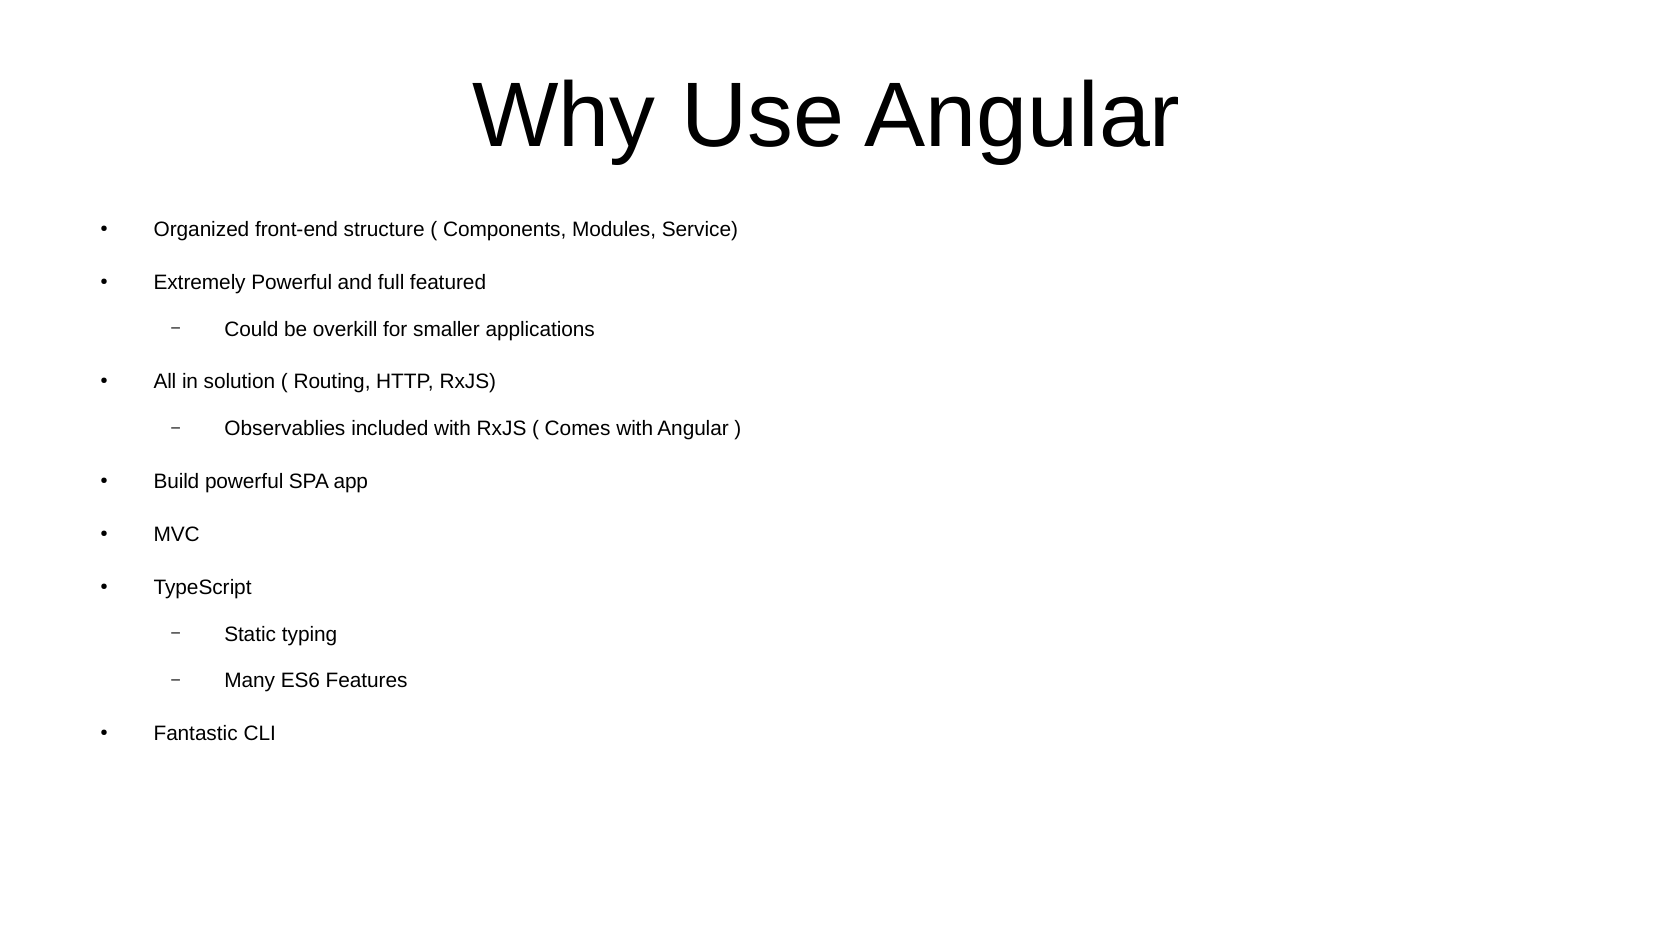

# Why Use Angular
Organized front-end structure ( Components, Modules, Service)
Extremely Powerful and full featured
Could be overkill for smaller applications
All in solution ( Routing, HTTP, RxJS)
Observablies included with RxJS ( Comes with Angular )
Build powerful SPA app
MVC
TypeScript
Static typing
Many ES6 Features
Fantastic CLI